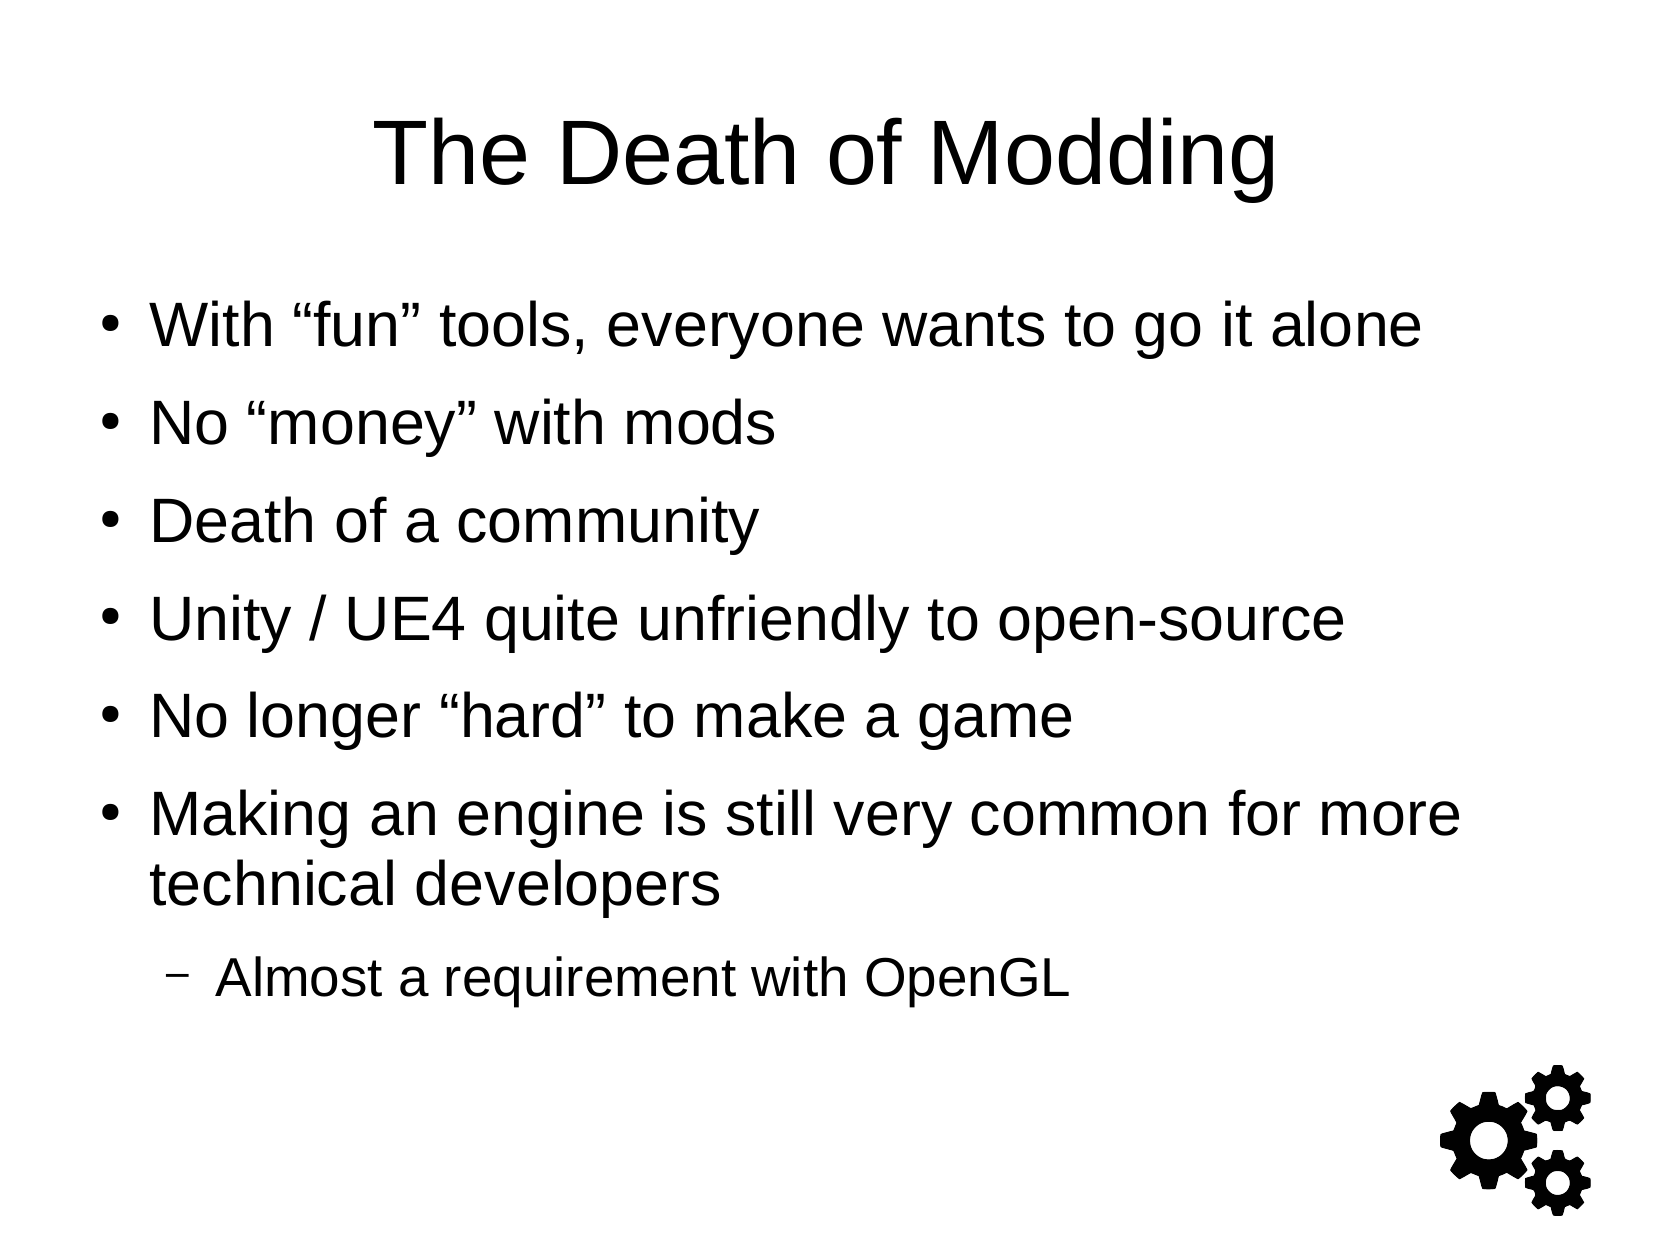

# The Death of Modding
With “fun” tools, everyone wants to go it alone
No “money” with mods
Death of a community
Unity / UE4 quite unfriendly to open-source
No longer “hard” to make a game
Making an engine is still very common for more technical developers
Almost a requirement with OpenGL